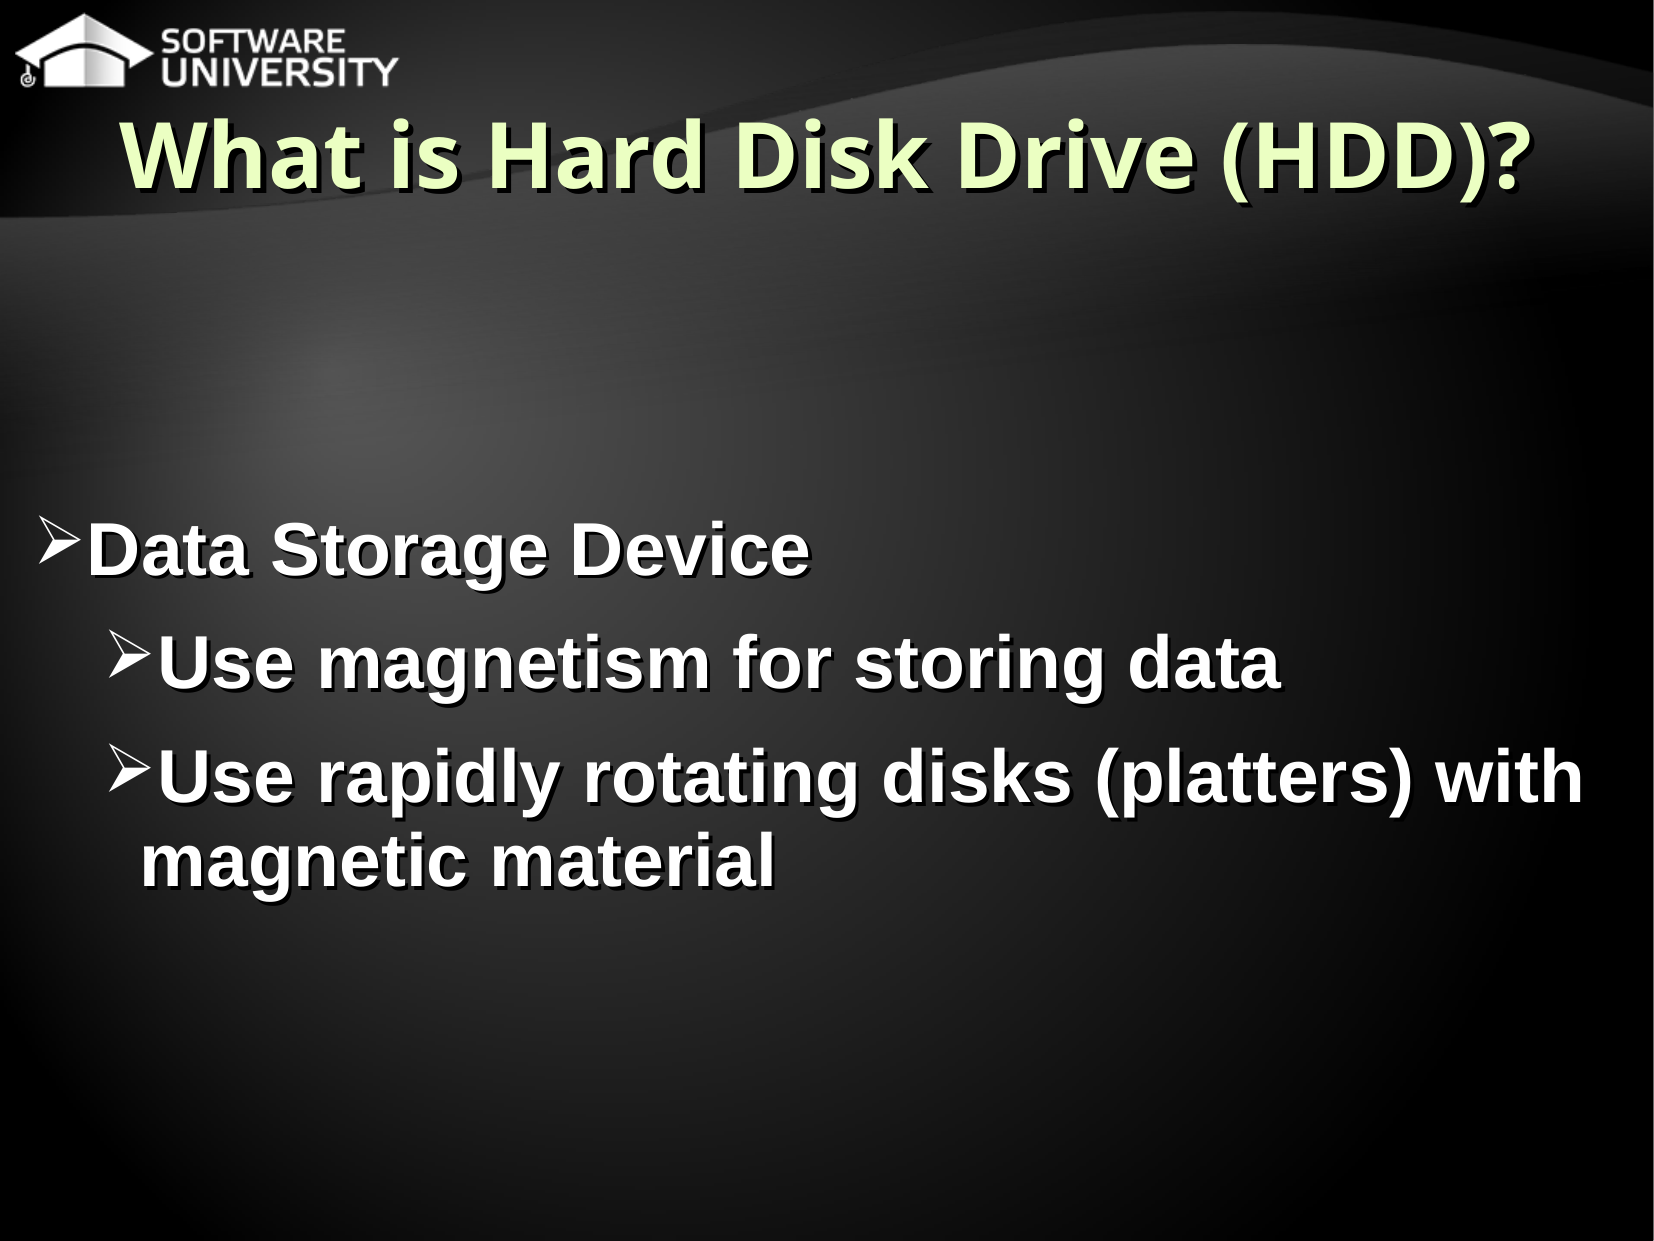

# What is Hard Disk Drive (HDD)?
Data Storage Device
Use magnetism for storing data
Use rapidly rotating disks (platters) with magnetic material